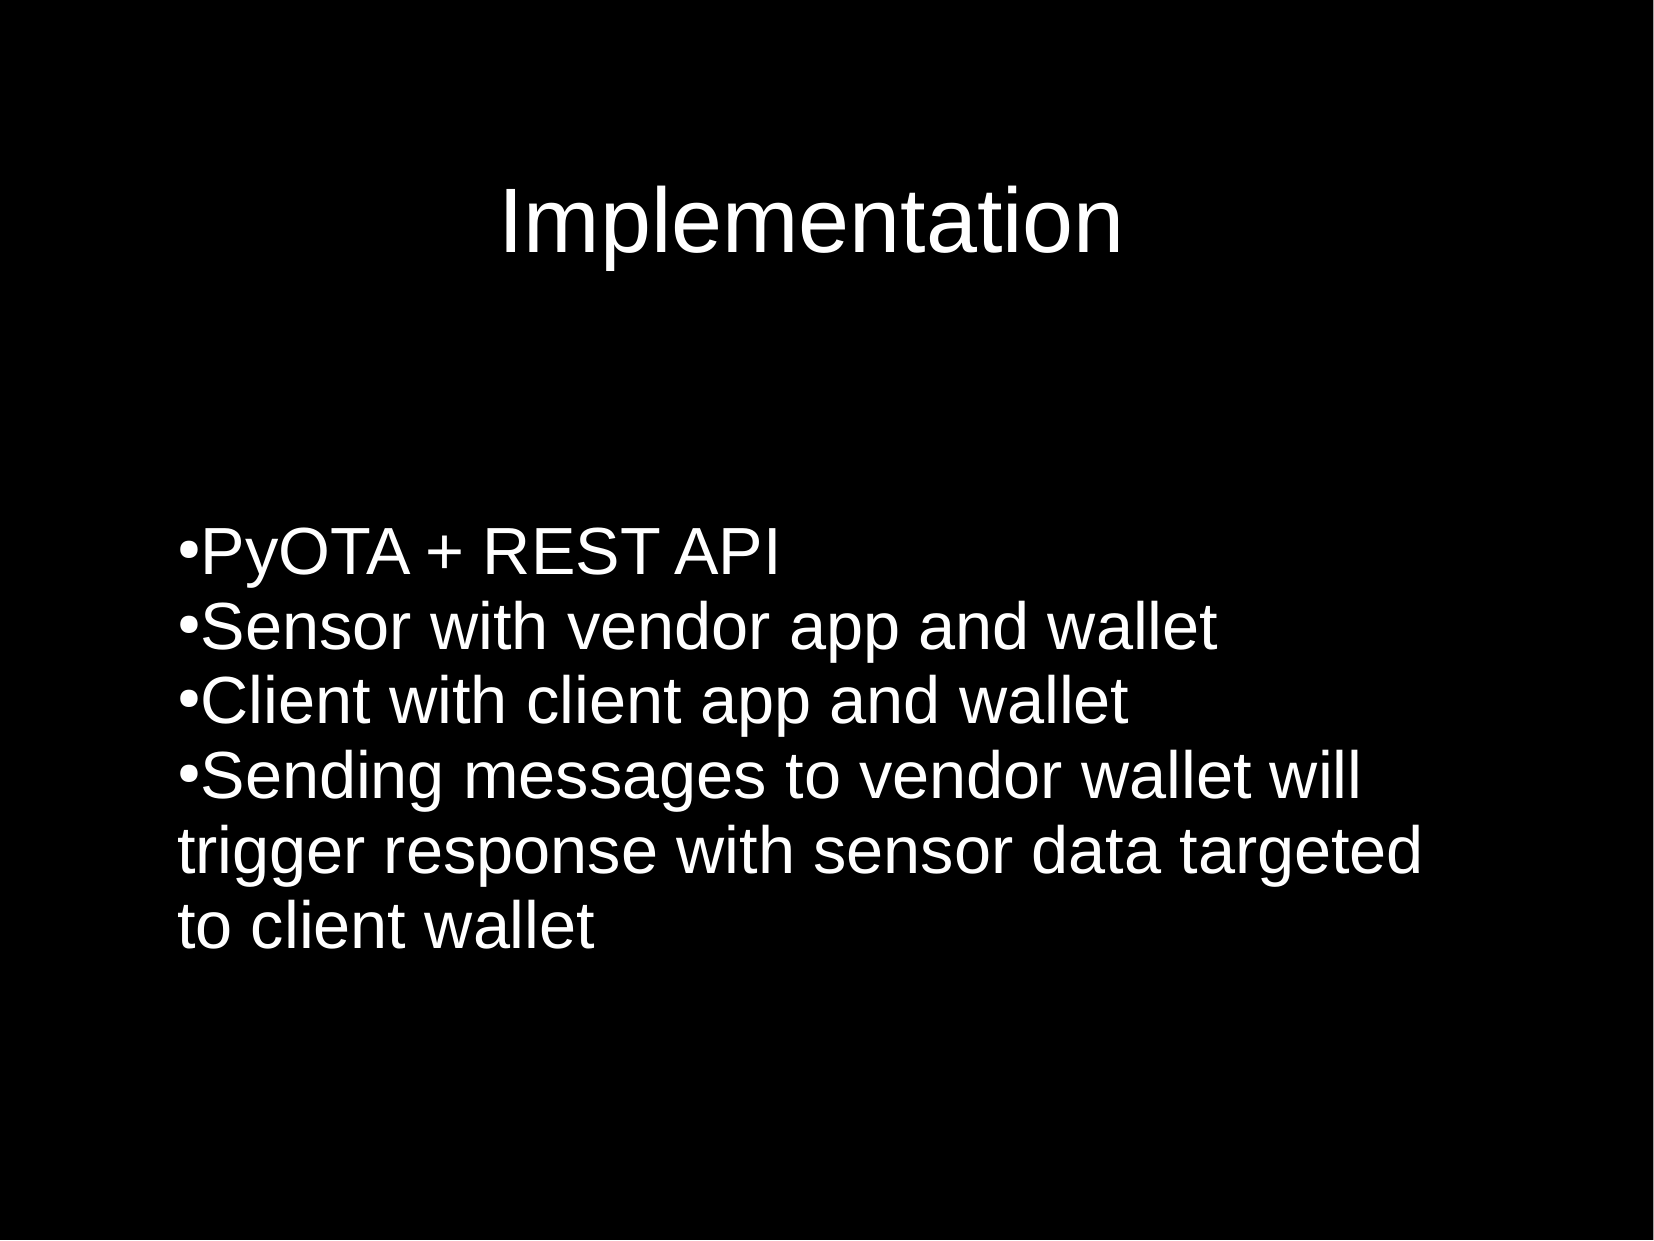

# Implementation
PyOTA + REST API
Sensor with vendor app and wallet
Client with client app and wallet
Sending messages to vendor wallet will trigger response with sensor data targeted to client wallet